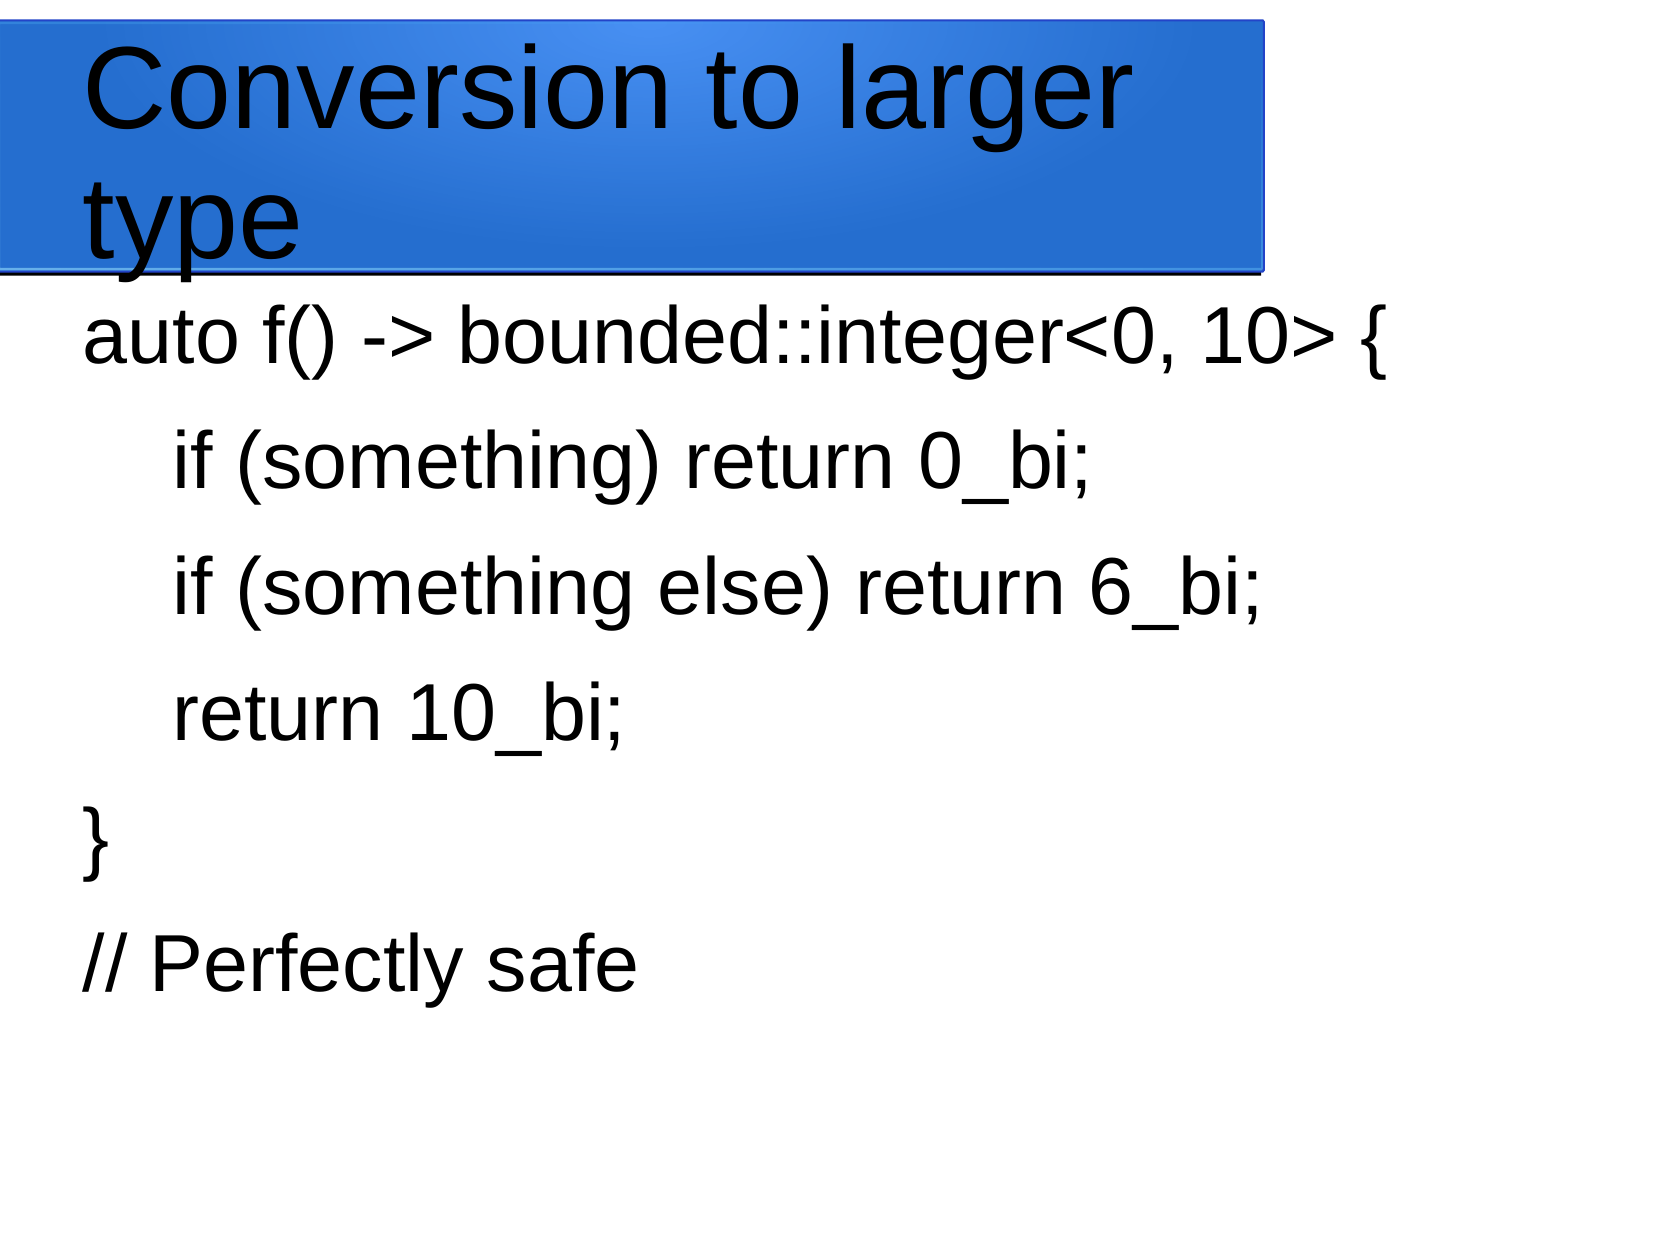

# Conversion to larger type
auto f() -> bounded::integer<0, 10> {
 if (something) return 0_bi;
 if (something else) return 6_bi;
 return 10_bi;
}
// Perfectly safe